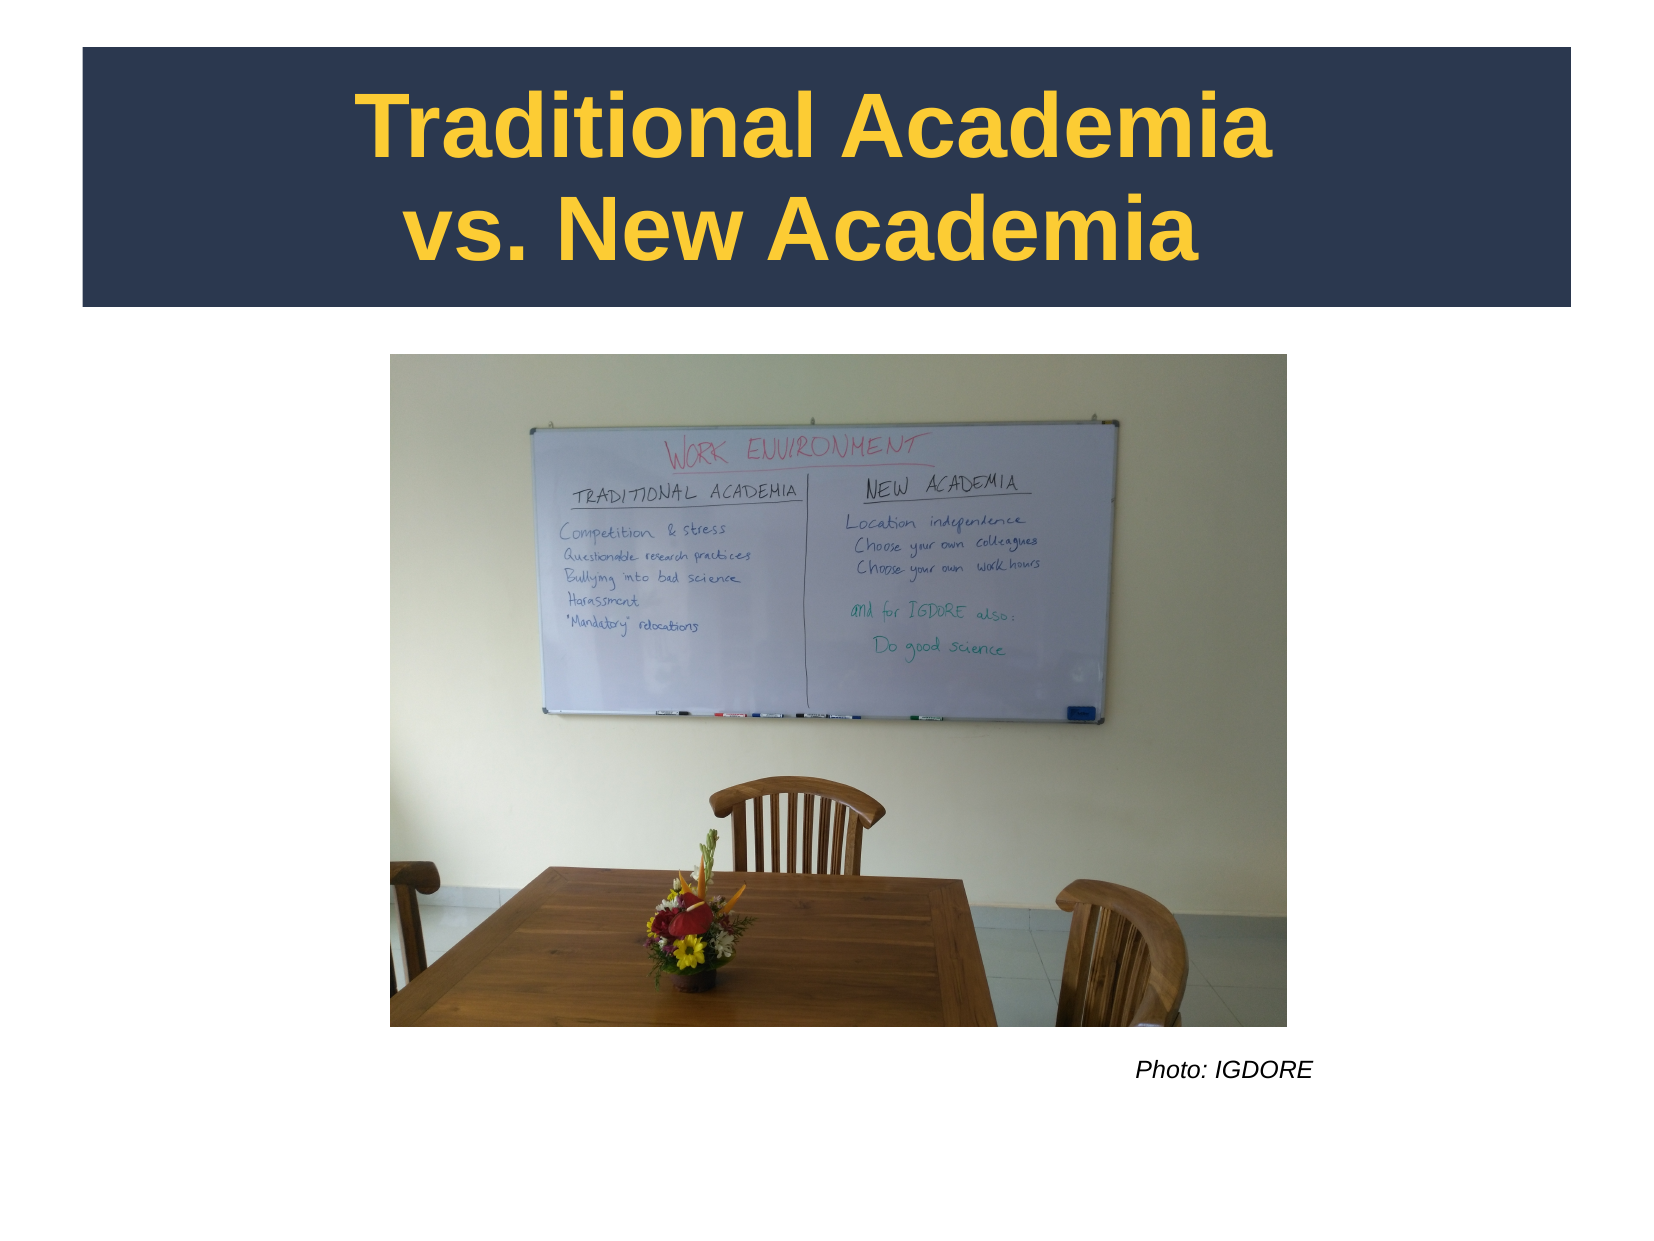

# Traditional Academia vs. New Academia
Photo: IGDORE